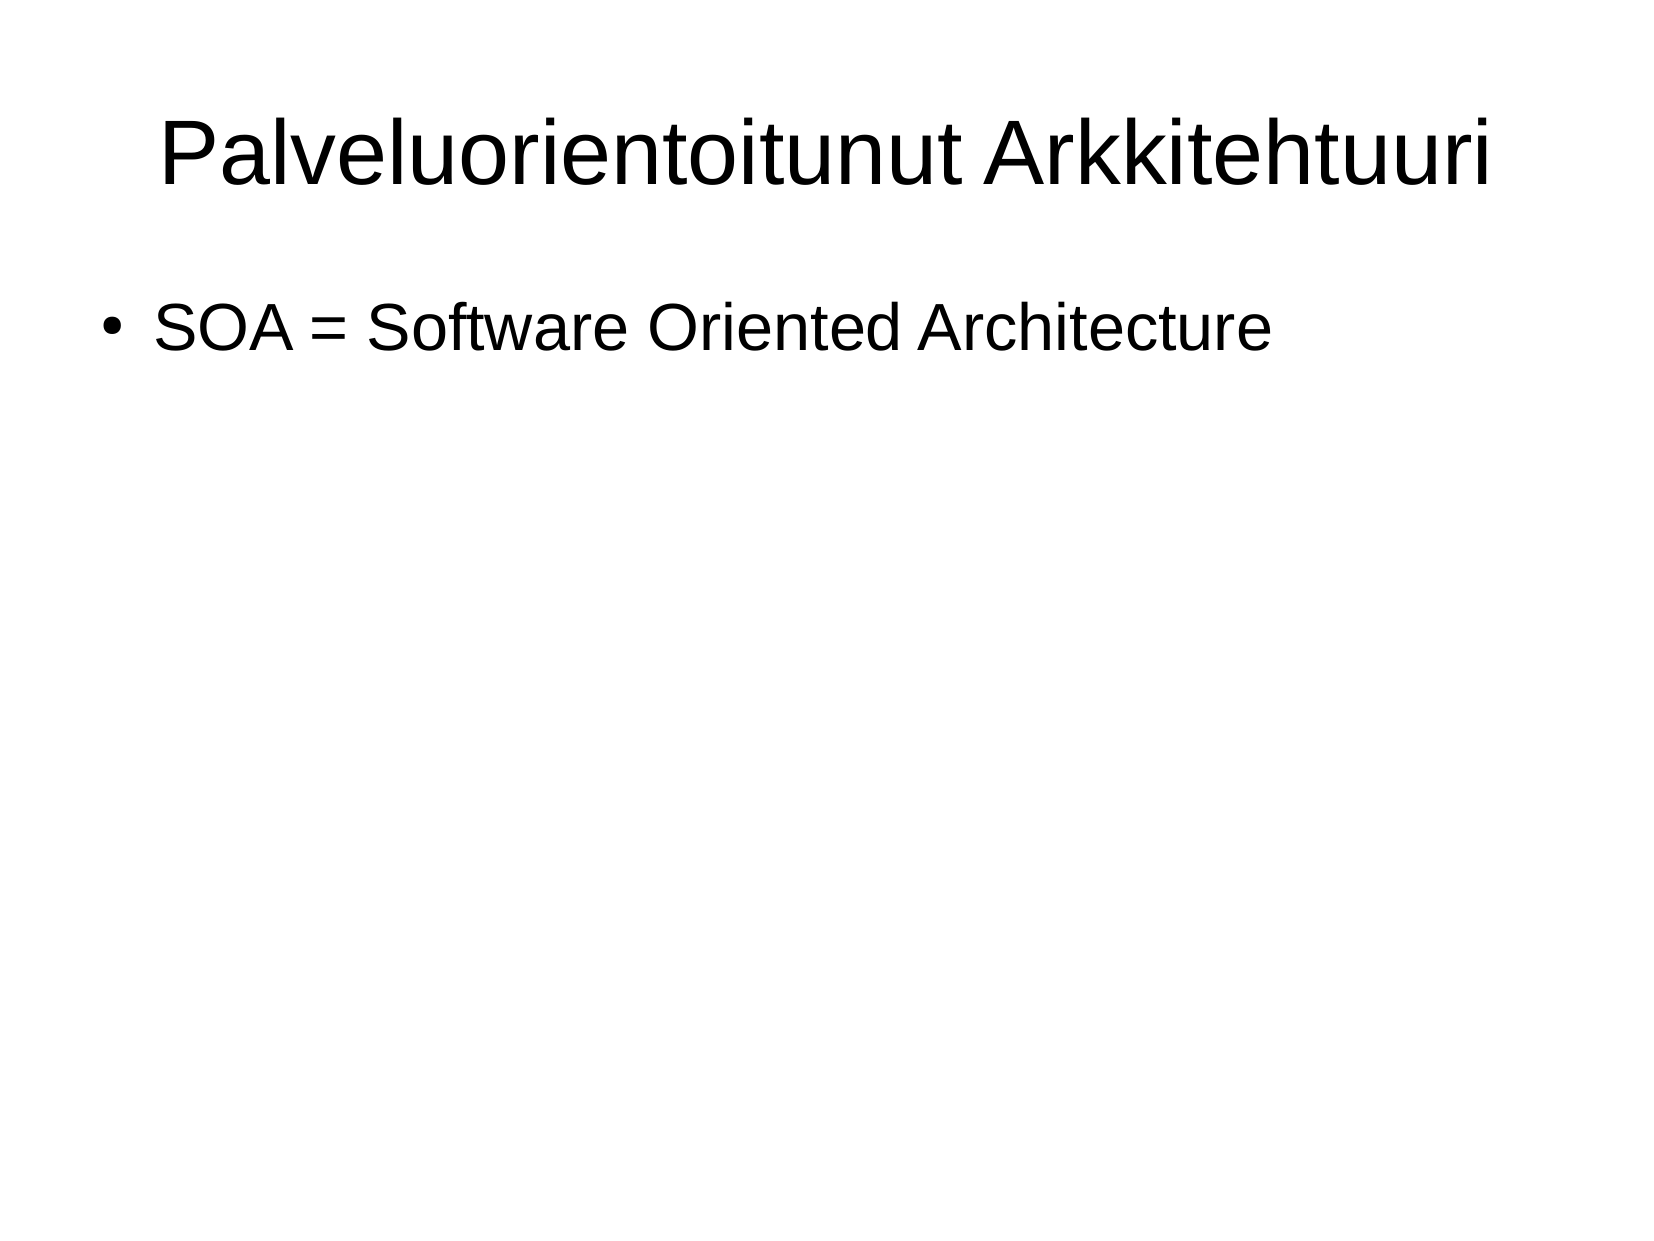

# Palveluorientoitunut Arkkitehtuuri
SOA = Software Oriented Architecture